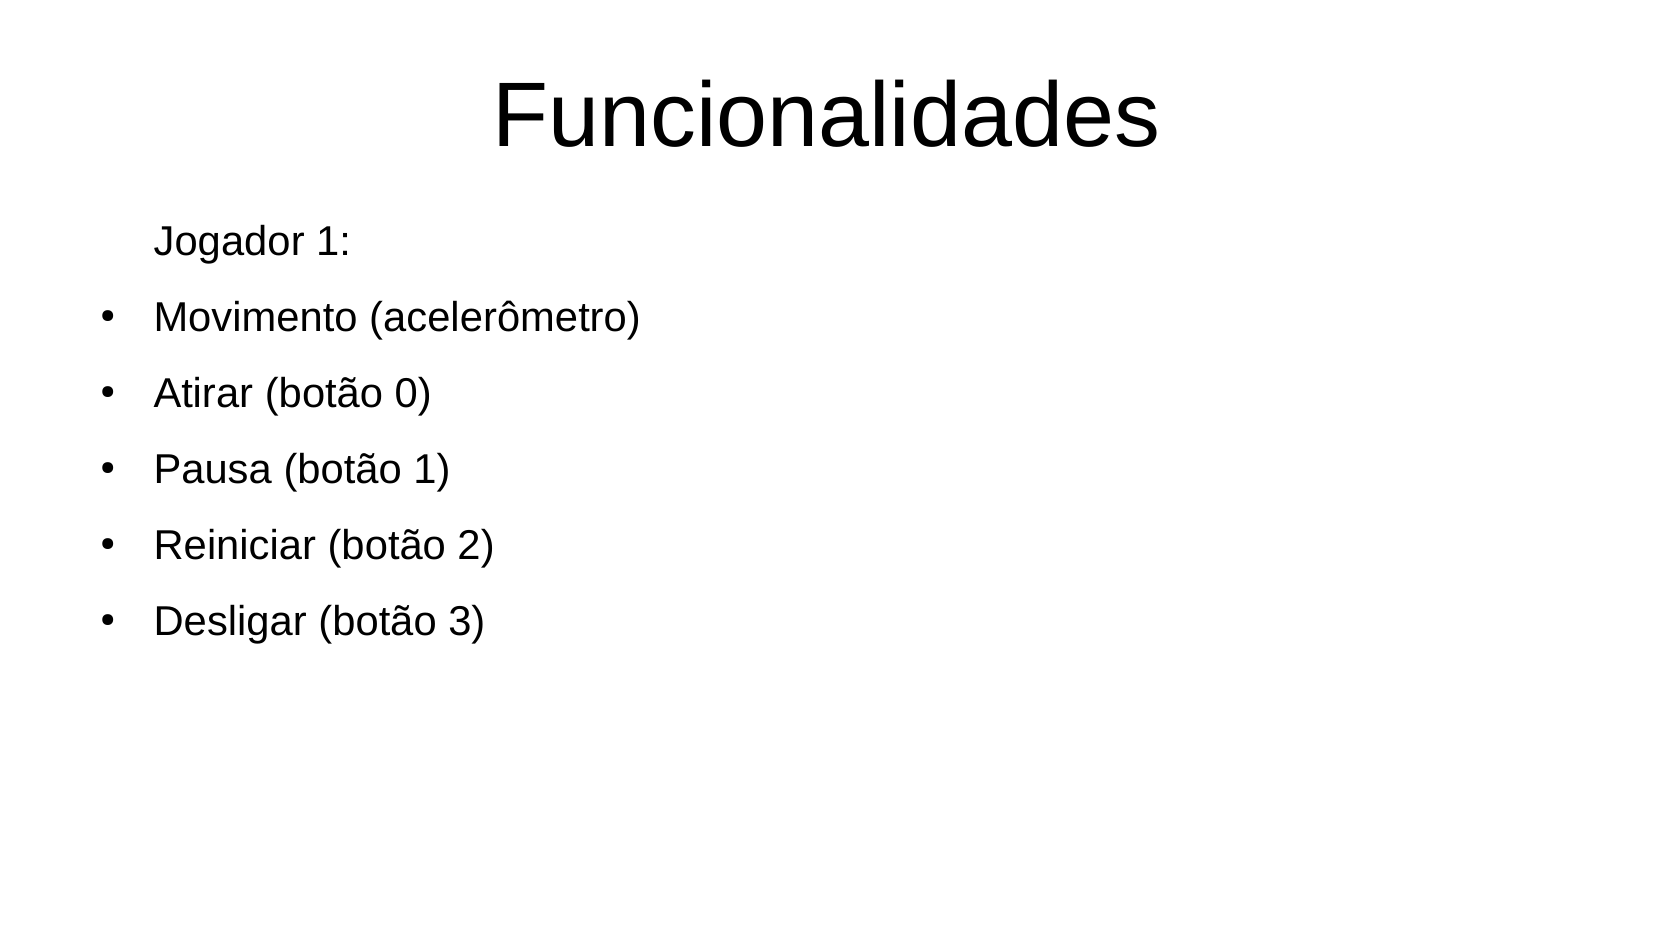

# Funcionalidades
Jogador 1:
Movimento (acelerômetro)
Atirar (botão 0)
Pausa (botão 1)
Reiniciar (botão 2)
Desligar (botão 3)